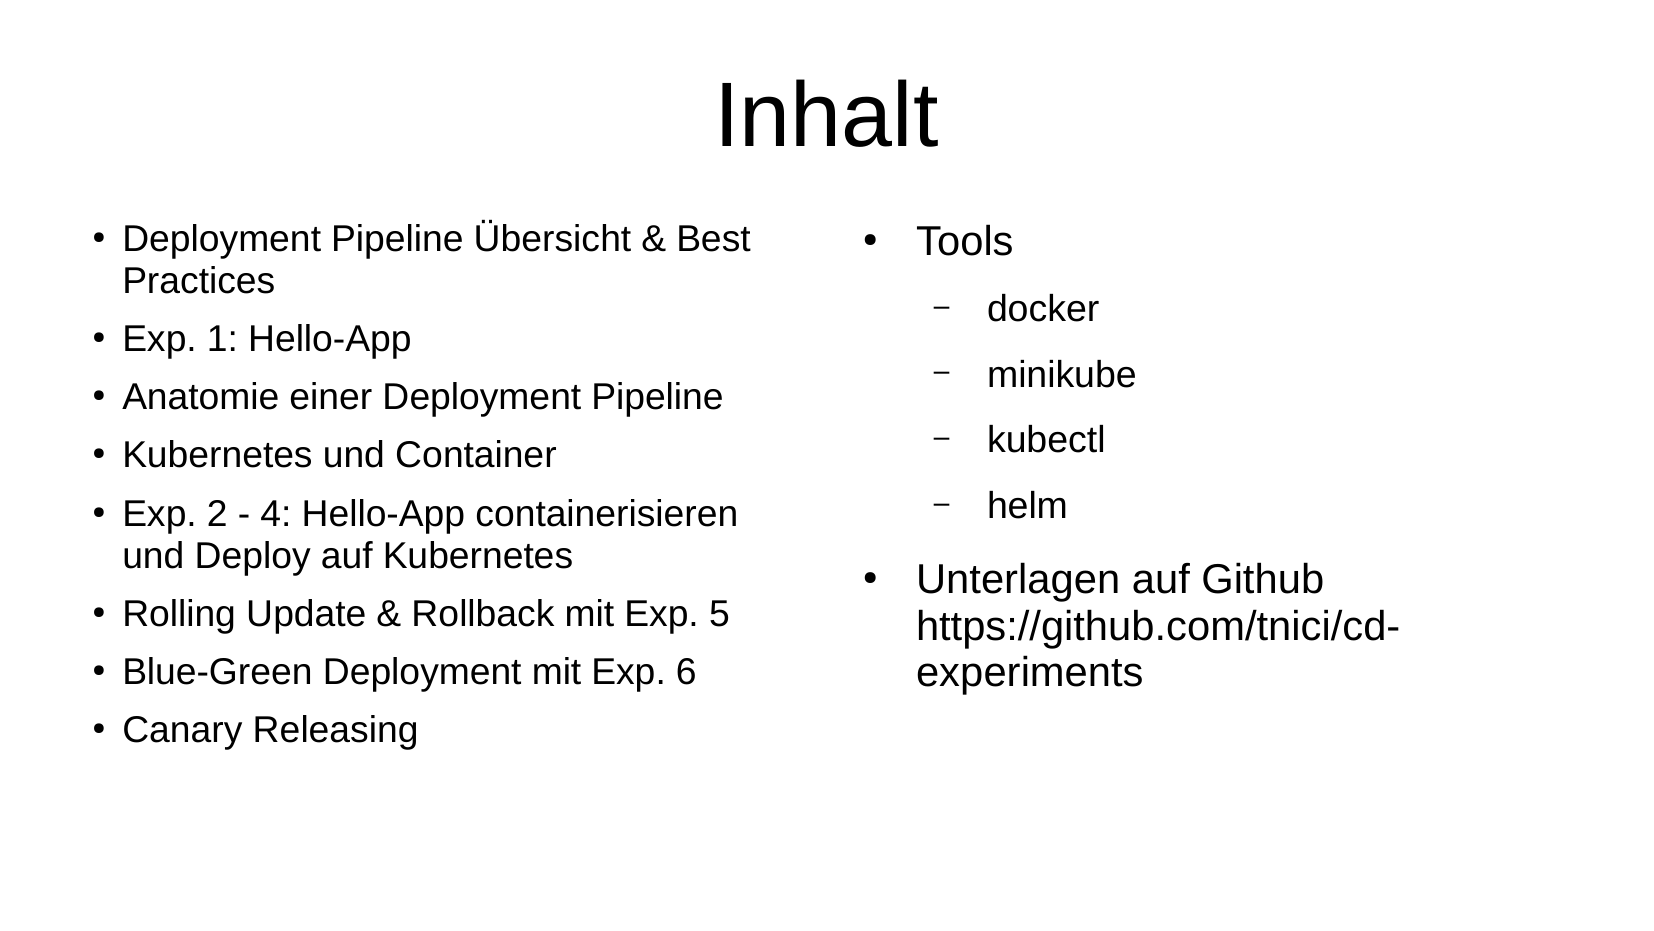

# Inhalt
Deployment Pipeline Übersicht & Best Practices
Exp. 1: Hello-App
Anatomie einer Deployment Pipeline
Kubernetes und Container
Exp. 2 - 4: Hello-App containerisieren und Deploy auf Kubernetes
Rolling Update & Rollback mit Exp. 5
Blue-Green Deployment mit Exp. 6
Canary Releasing
Tools
docker
minikube
kubectl
helm
Unterlagen auf Github
https://github.com/tnici/cd-experiments